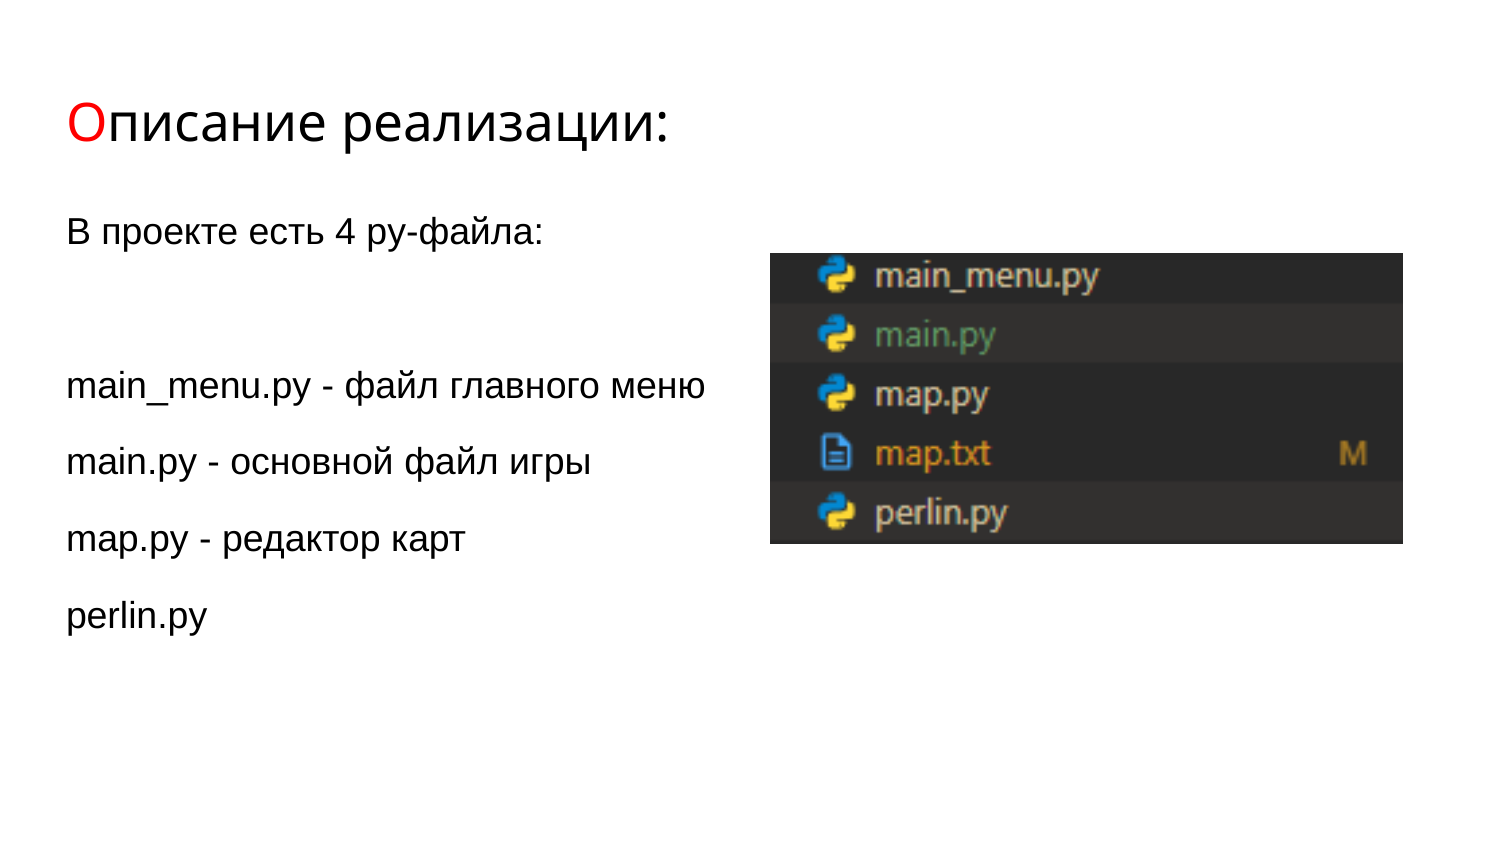

# Описание реализации:
В проекте есть 4 py-файла:
main_menu.py - файл главного меню
main.py - основной файл игры
map.py - редактор карт
perlin.py